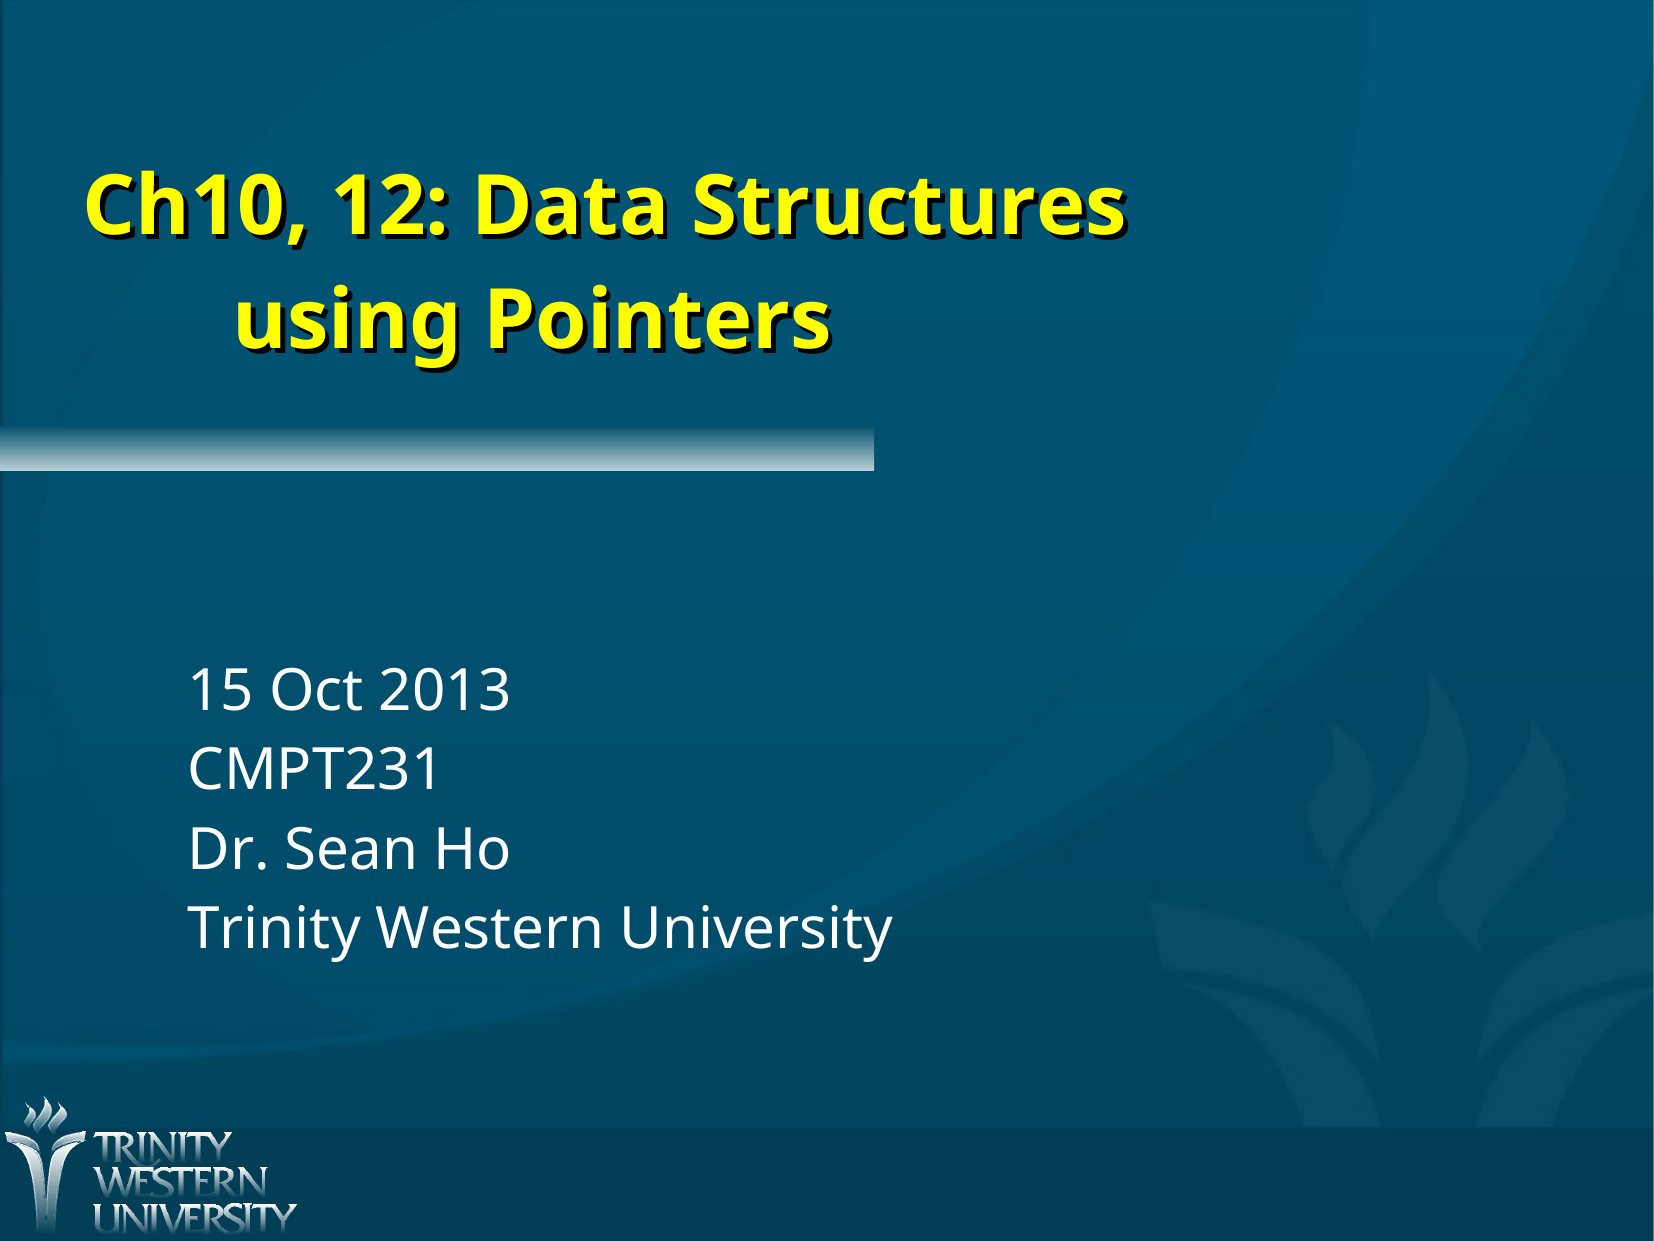

# Ch10, 12: Data Structures using Pointers
15 Oct 2013
CMPT231
Dr. Sean Ho
Trinity Western University